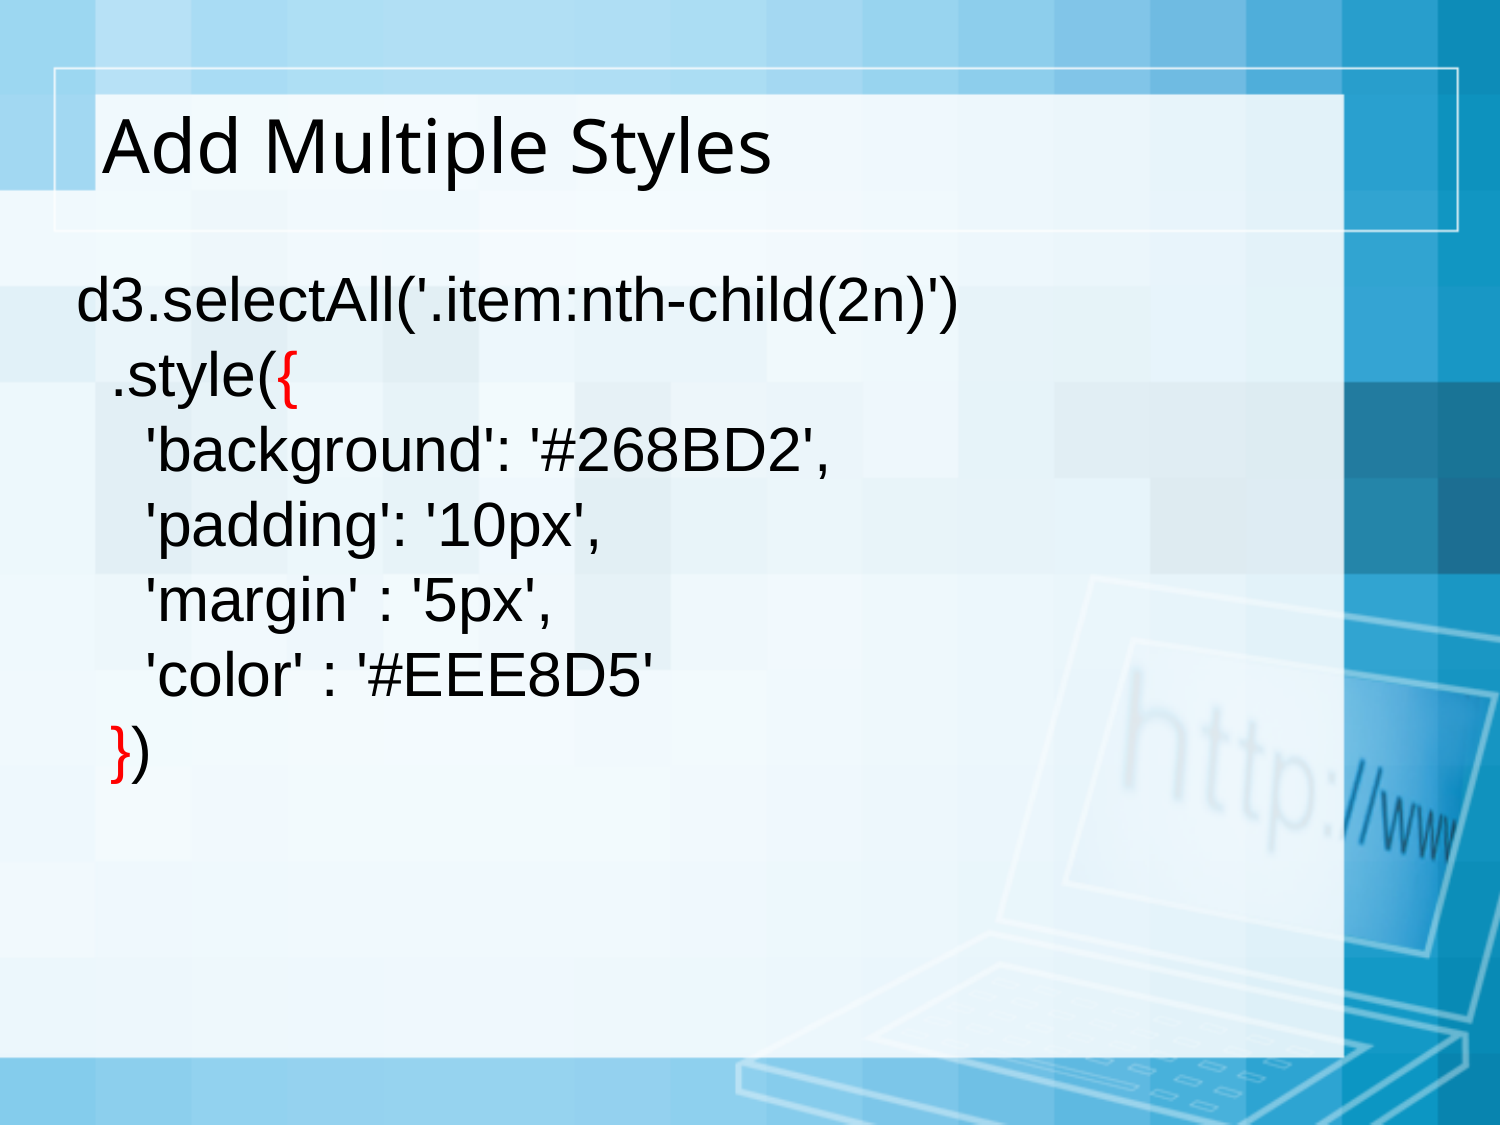

# Add Multiple Styles
d3.selectAll('.item:nth-child(2n)')
 .style({
 'background': '#268BD2',
 'padding': '10px',
 'margin' : '5px',
 'color' : '#EEE8D5'
 })